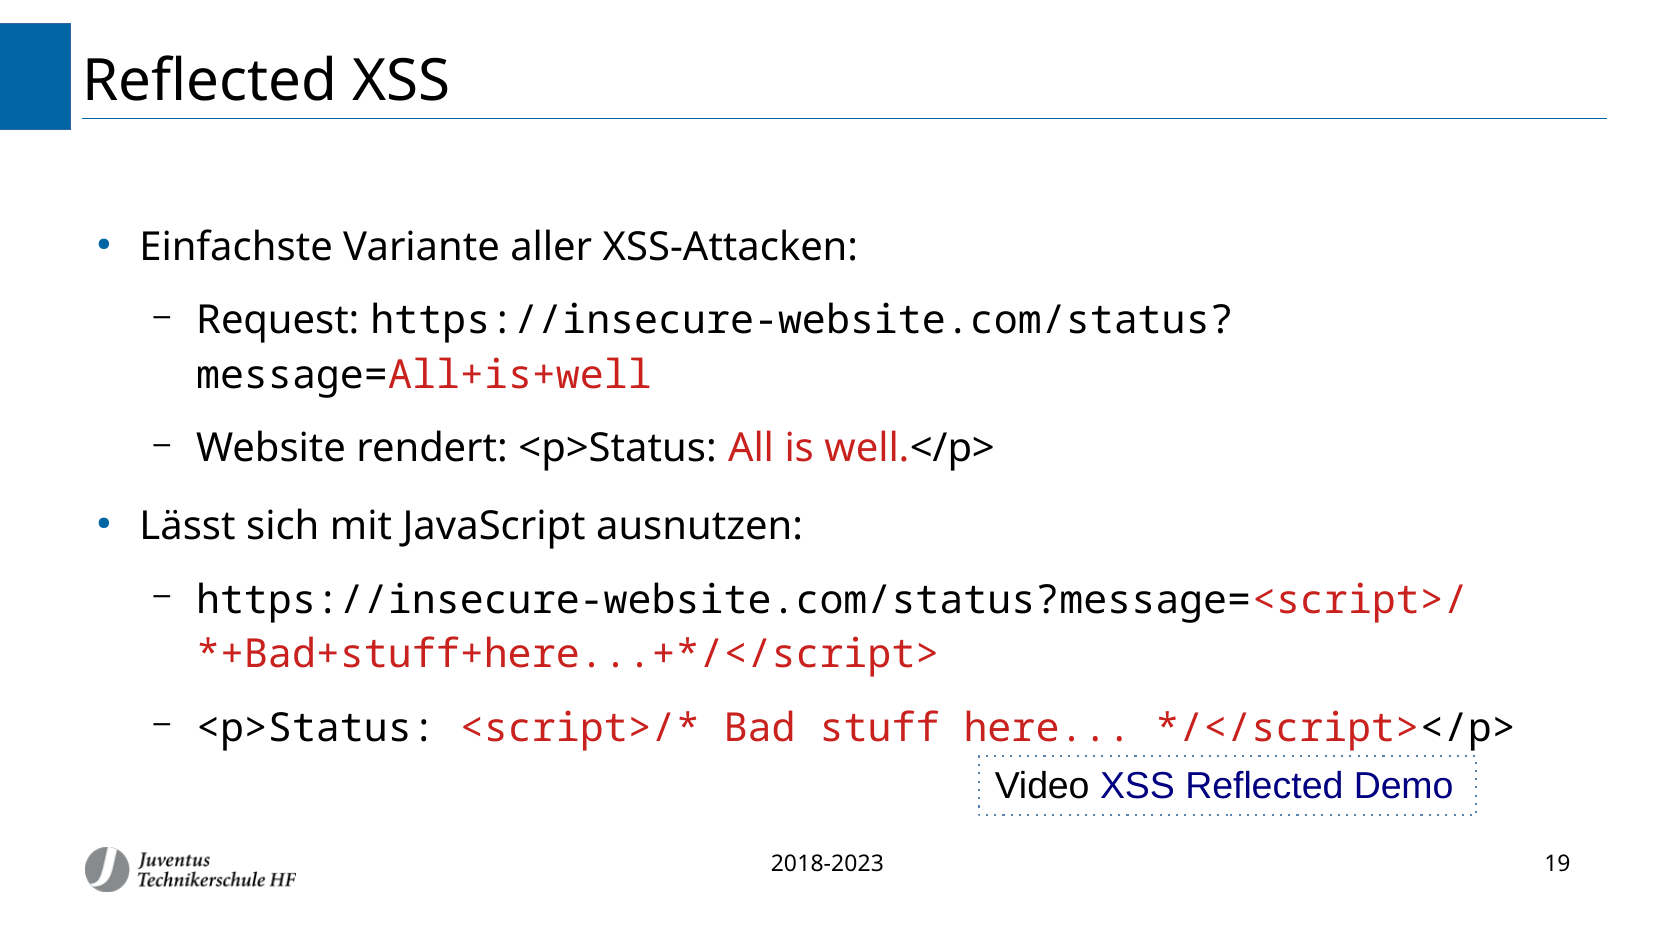

# Reflected XSS
Einfachste Variante aller XSS-Attacken:
Request: https://insecure-website.com/status?message=All+is+well
Website rendert: <p>Status: All is well.</p>
Lässt sich mit JavaScript ausnutzen:
https://insecure-website.com/status?message=<script>/*+Bad+stuff+here...+*/</script>
<p>Status: <script>/* Bad stuff here... */</script></p>
Video XSS Reflected Demo
2018-2023
19